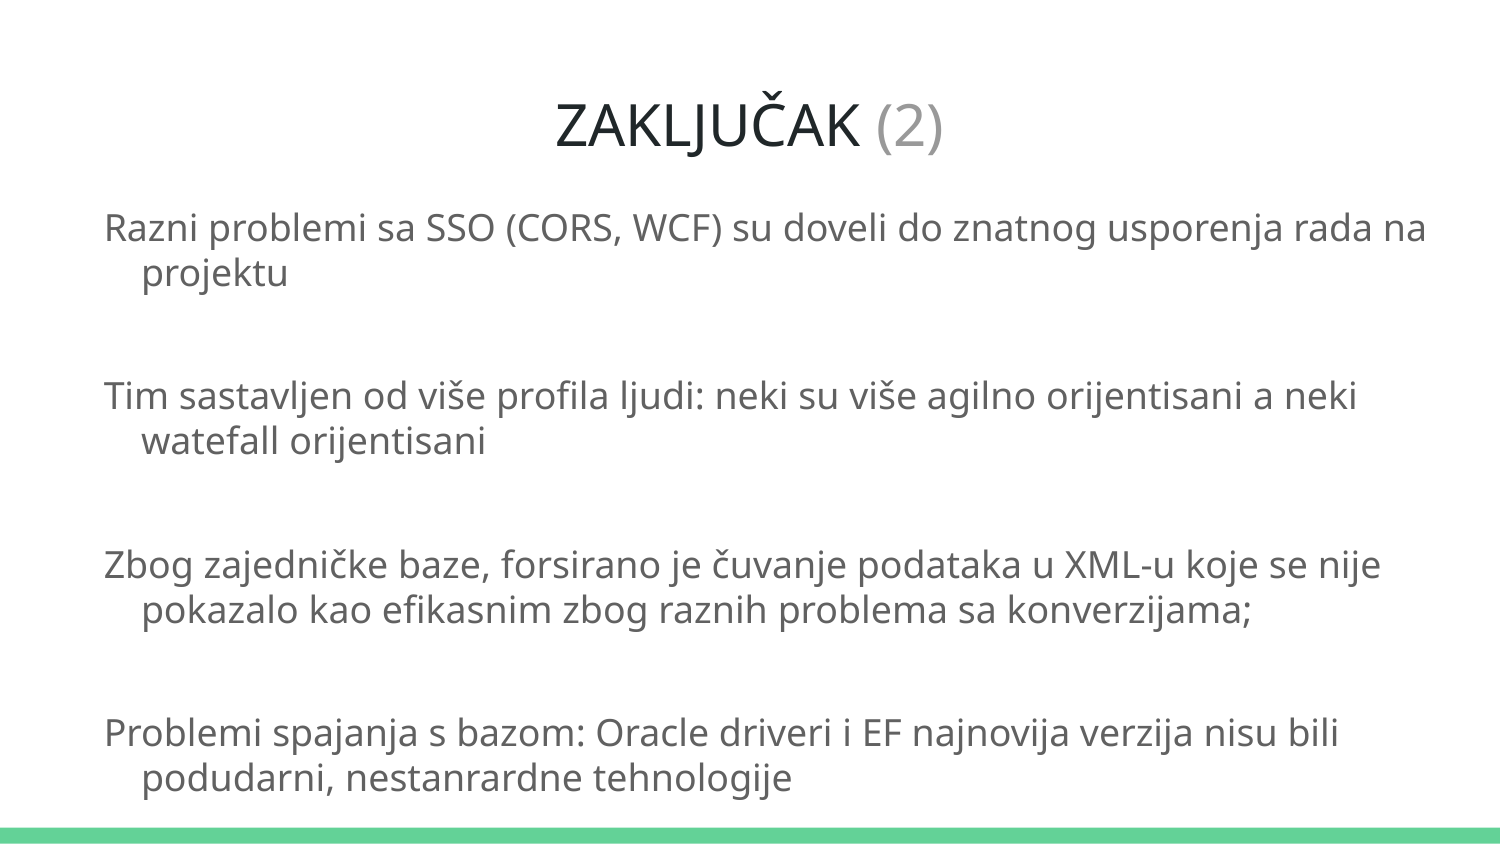

# ZAKLJUČAK (2)
Razni problemi sa SSO (CORS, WCF) su doveli do znatnog usporenja rada na projektu
Tim sastavljen od više profila ljudi: neki su više agilno orijentisani a neki watefall orijentisani
Zbog zajedničke baze, forsirano je čuvanje podataka u XML-u koje se nije pokazalo kao efikasnim zbog raznih problema sa konverzijama;
Problemi spajanja s bazom: Oracle driveri i EF najnovija verzija nisu bili podudarni, nestanrardne tehnologije